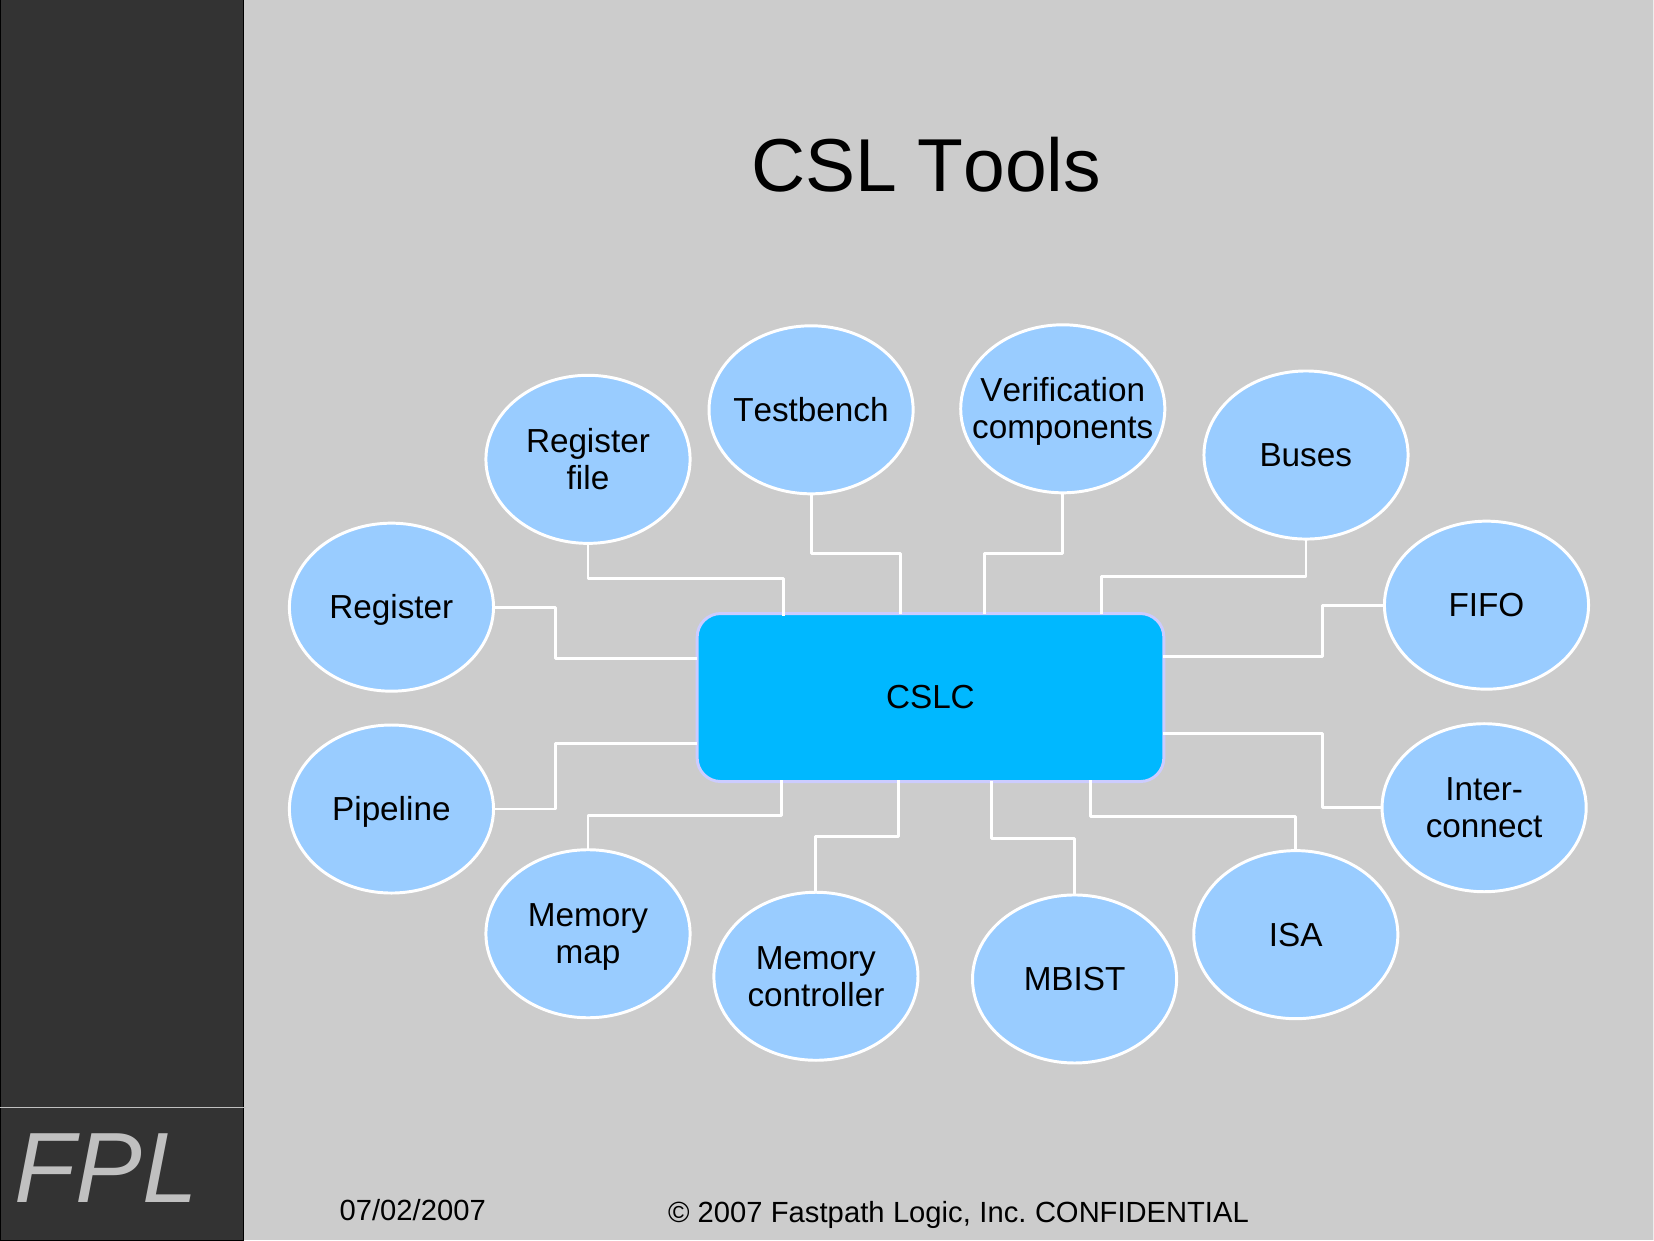

# CSL Tools
Verification
components
Testbench
Buses
Register
file
FIFO
Register
CSLC
Inter-
connect
Pipeline
Memory
map
ISA
Memory
controller
MBIST
07/02/2007
© 2007 FASTPATH LOGIC INC.